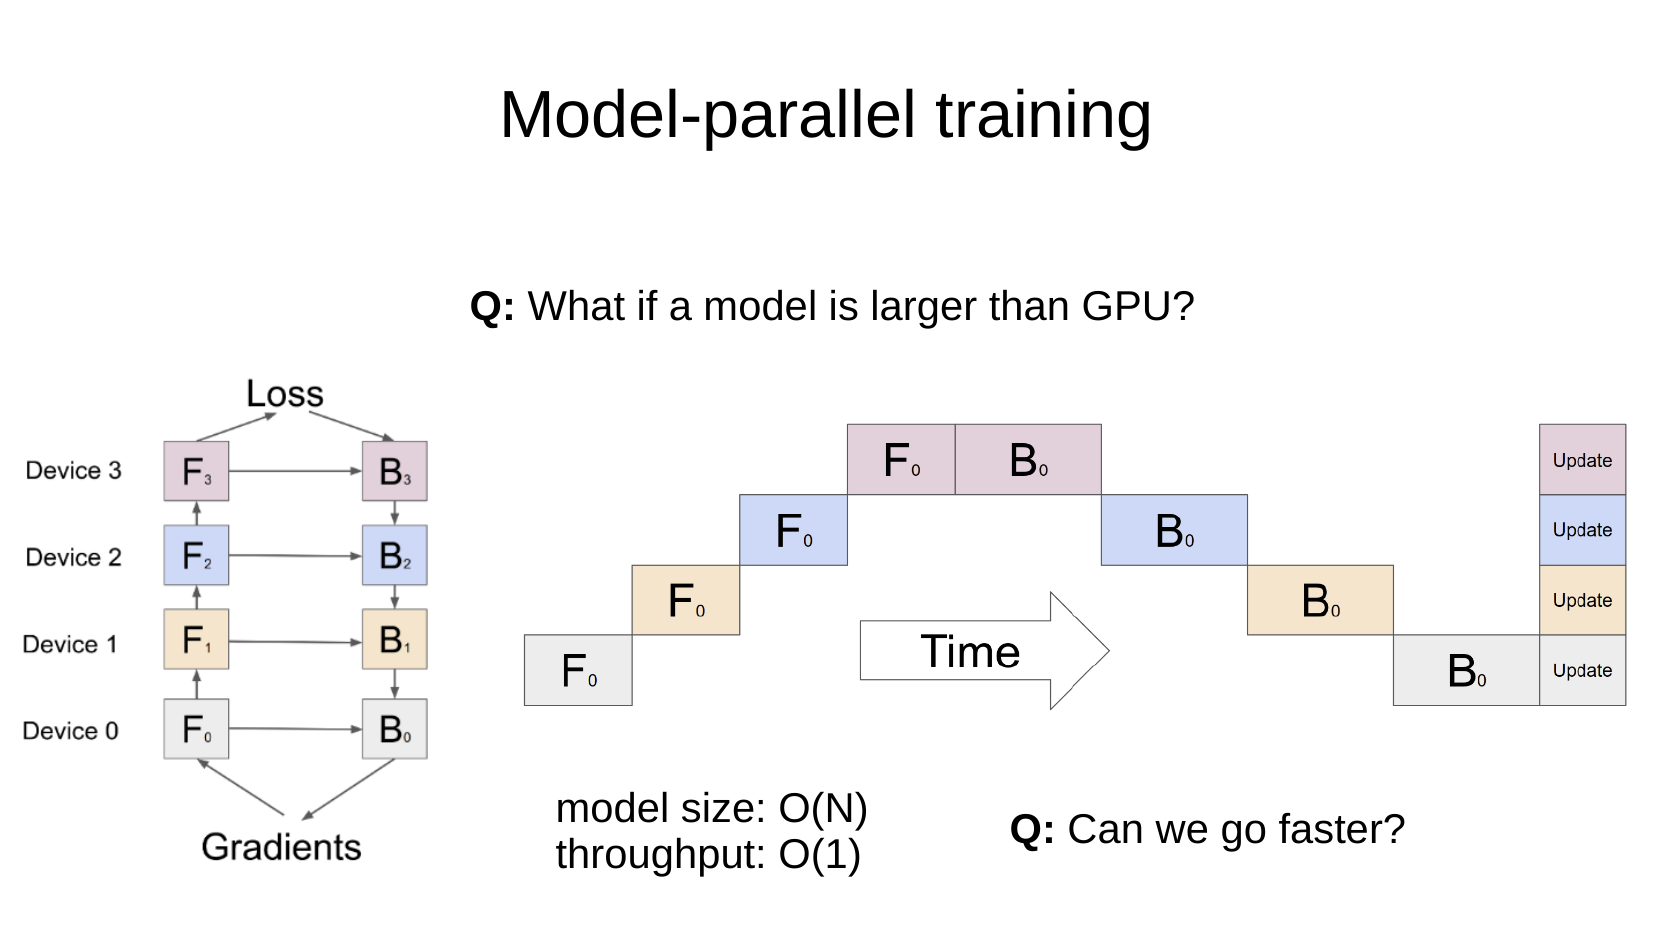

# Model-parallel training
Q: What if a model is larger than GPU?
model size: O(N)
throughput: O(1)
Q: Can we go faster?